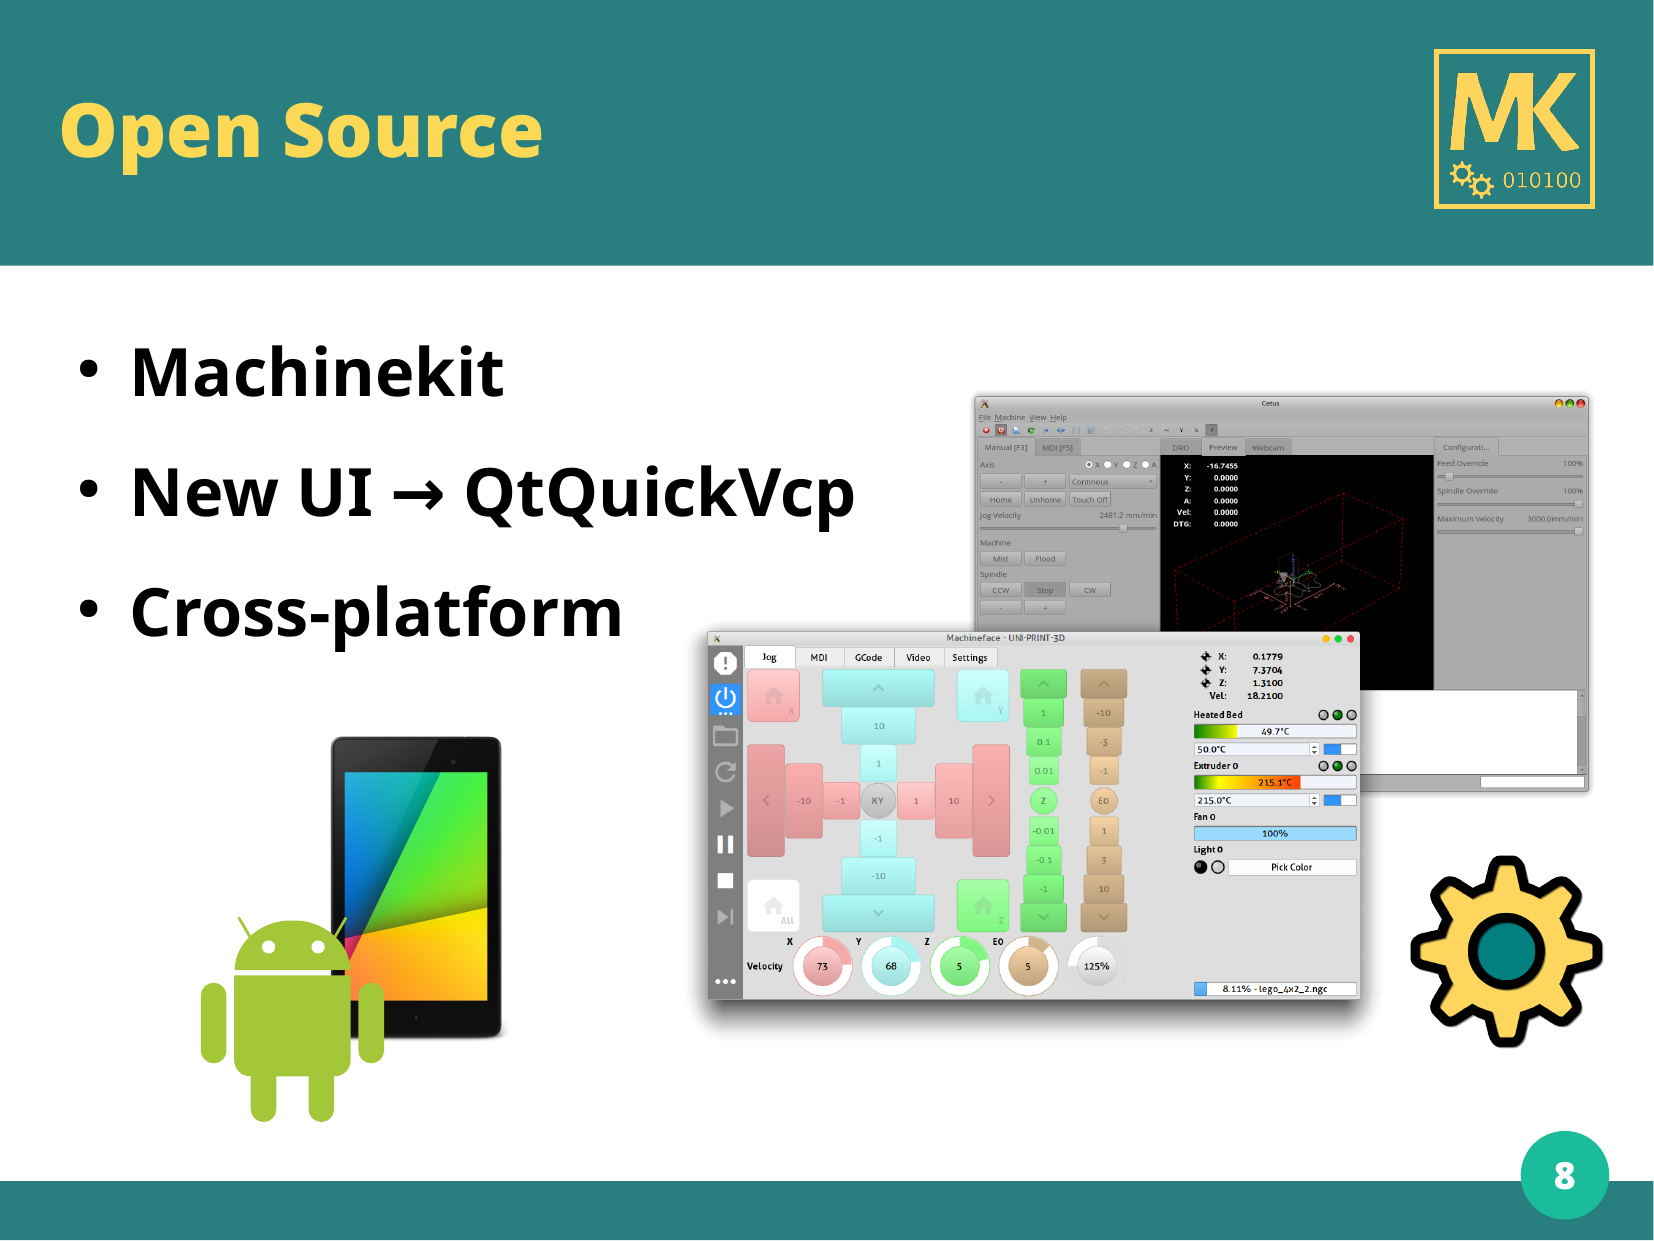

# Open Source
Machinekit
New UI → QtQuickVcp
Cross-platform
8